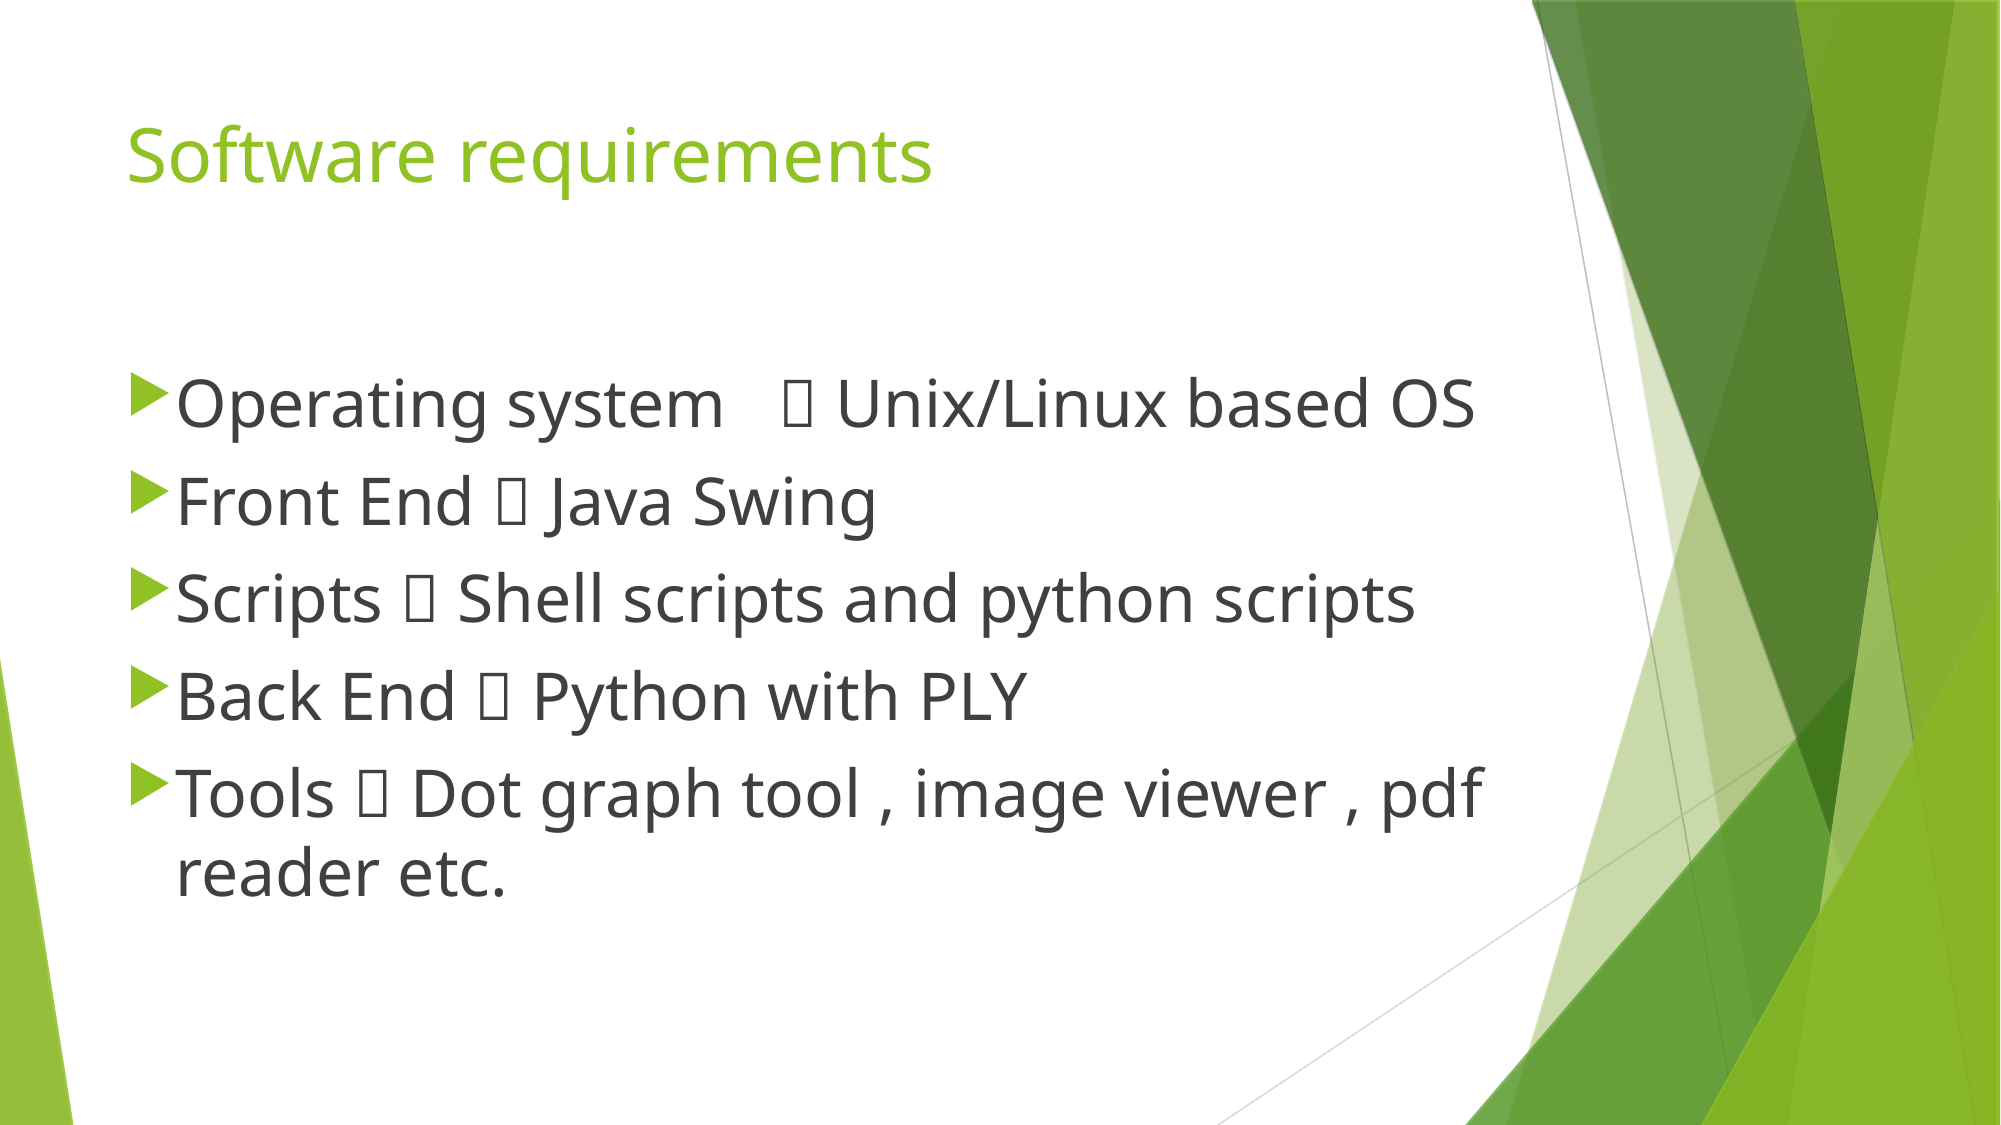

# Software requirements
Operating system  Unix/Linux based OS
Front End  Java Swing
Scripts  Shell scripts and python scripts
Back End  Python with PLY
Tools  Dot graph tool , image viewer , pdf reader etc.